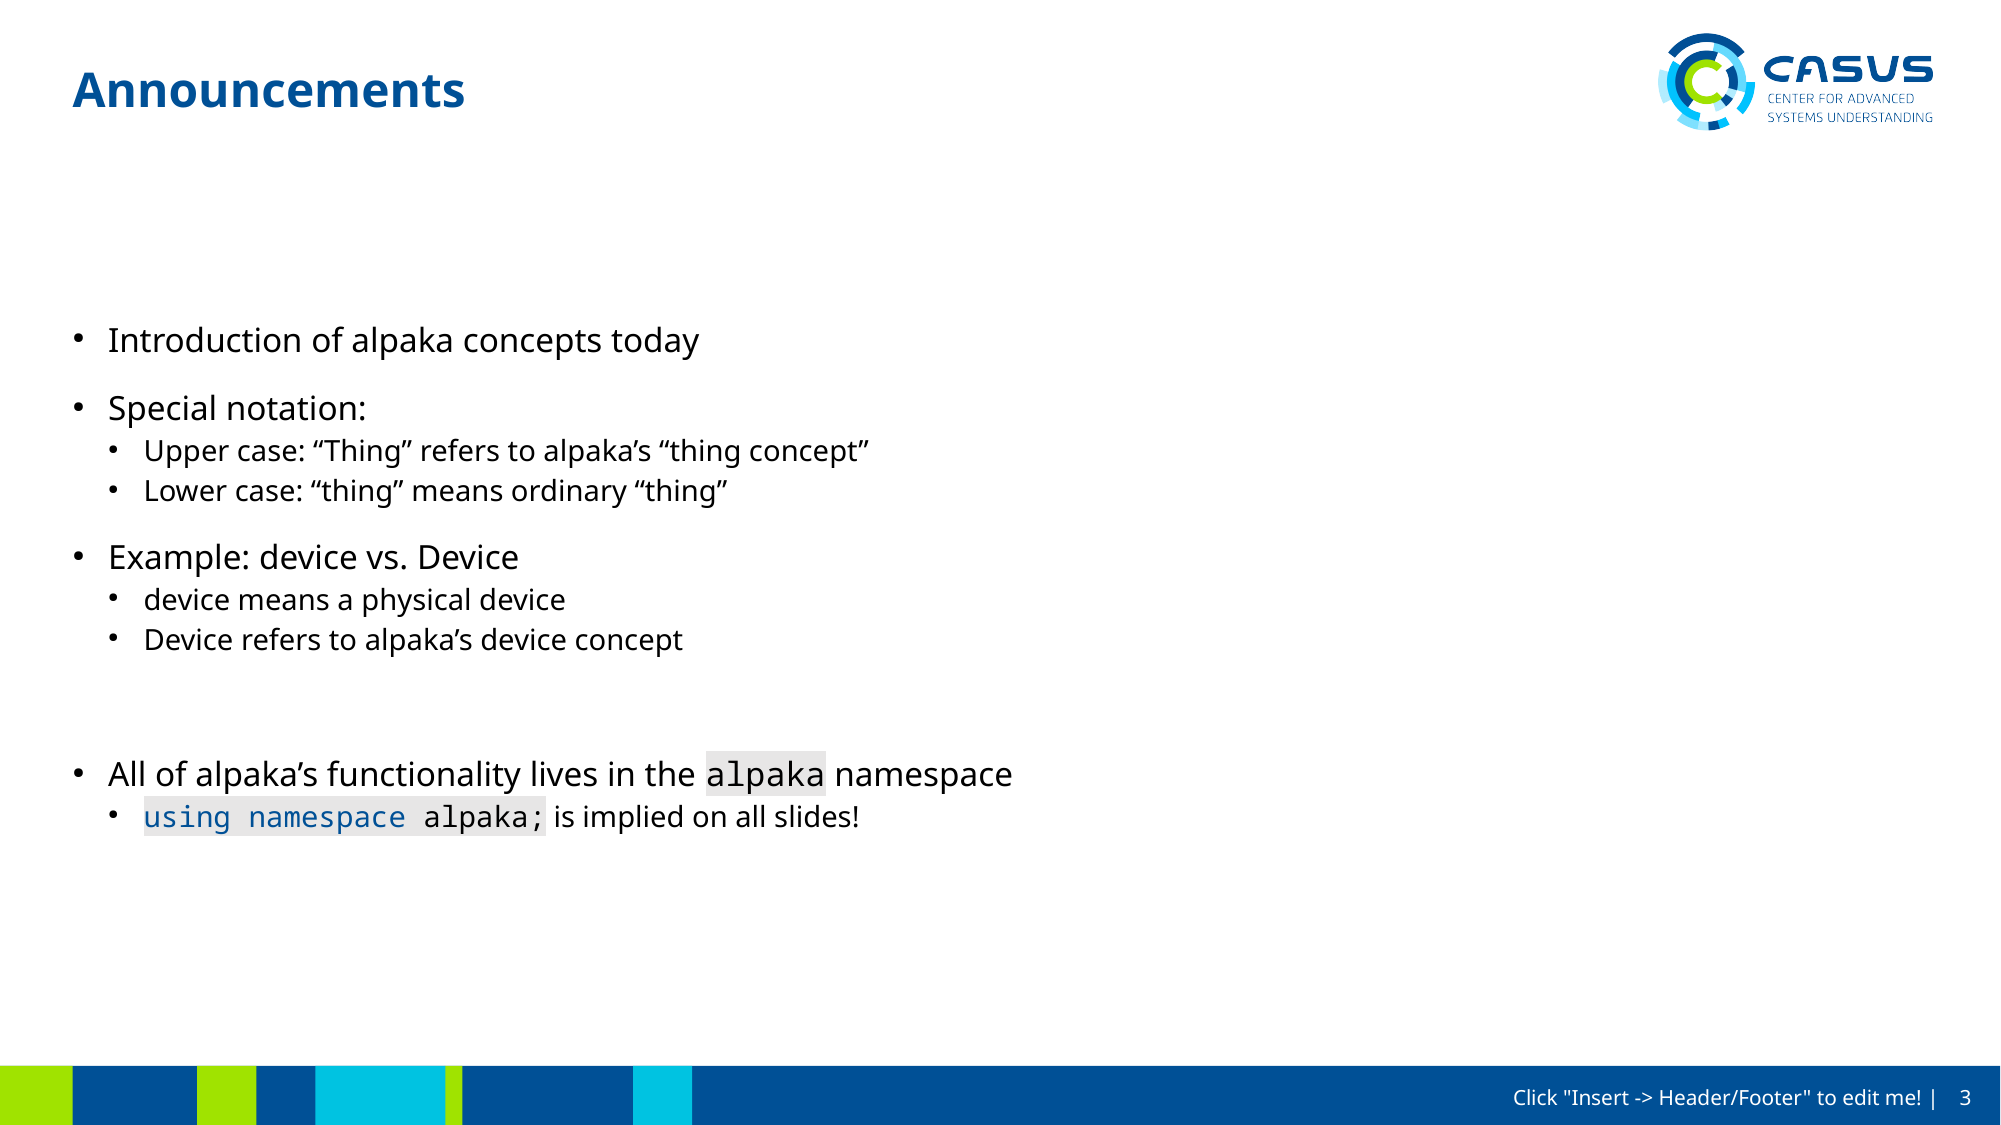

# Announcements
Introduction of alpaka concepts today
Special notation:
Upper case: “Thing” refers to alpaka’s “thing concept”
Lower case: “thing” means ordinary “thing”
Example: device vs. Device
device means a physical device
Device refers to alpaka’s device concept
All of alpaka’s functionality lives in the alpaka namespace
using namespace alpaka; is implied on all slides!
Click "Insert -> Header/Footer" to edit me!
3